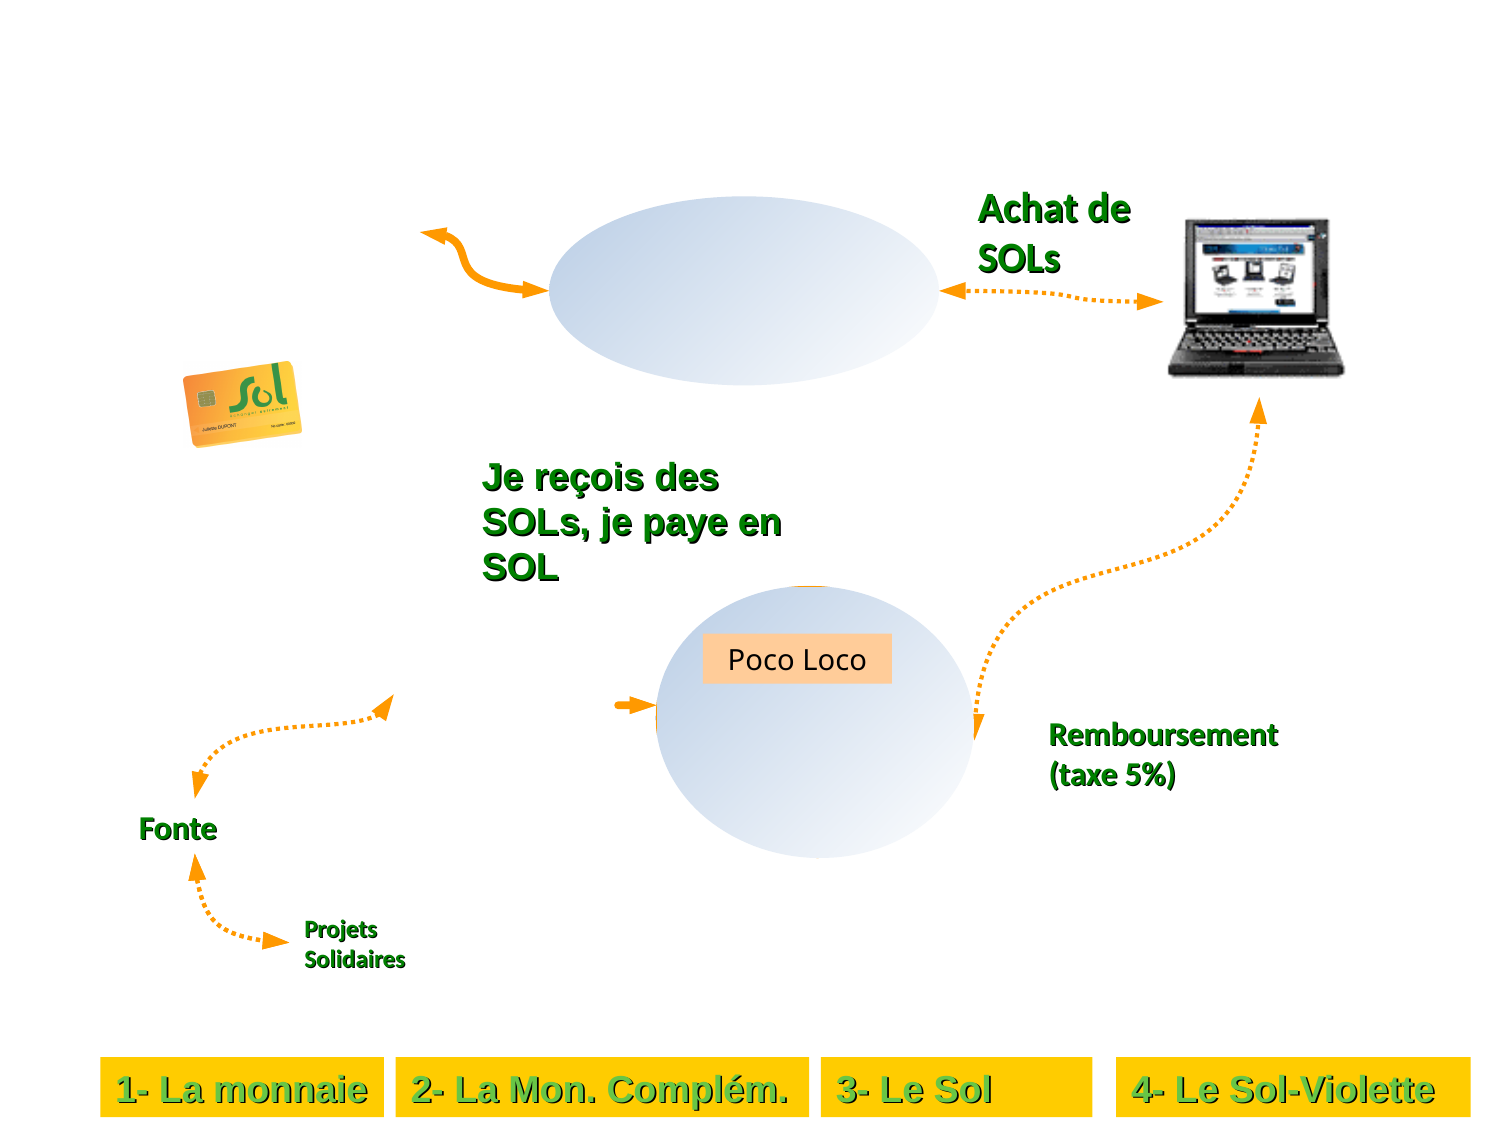

Achat de SOLs
Je reçois des SOLs, je paye en SOL
Poco Loco
Remboursement (taxe 5%)
Fonte
Projets Solidaires